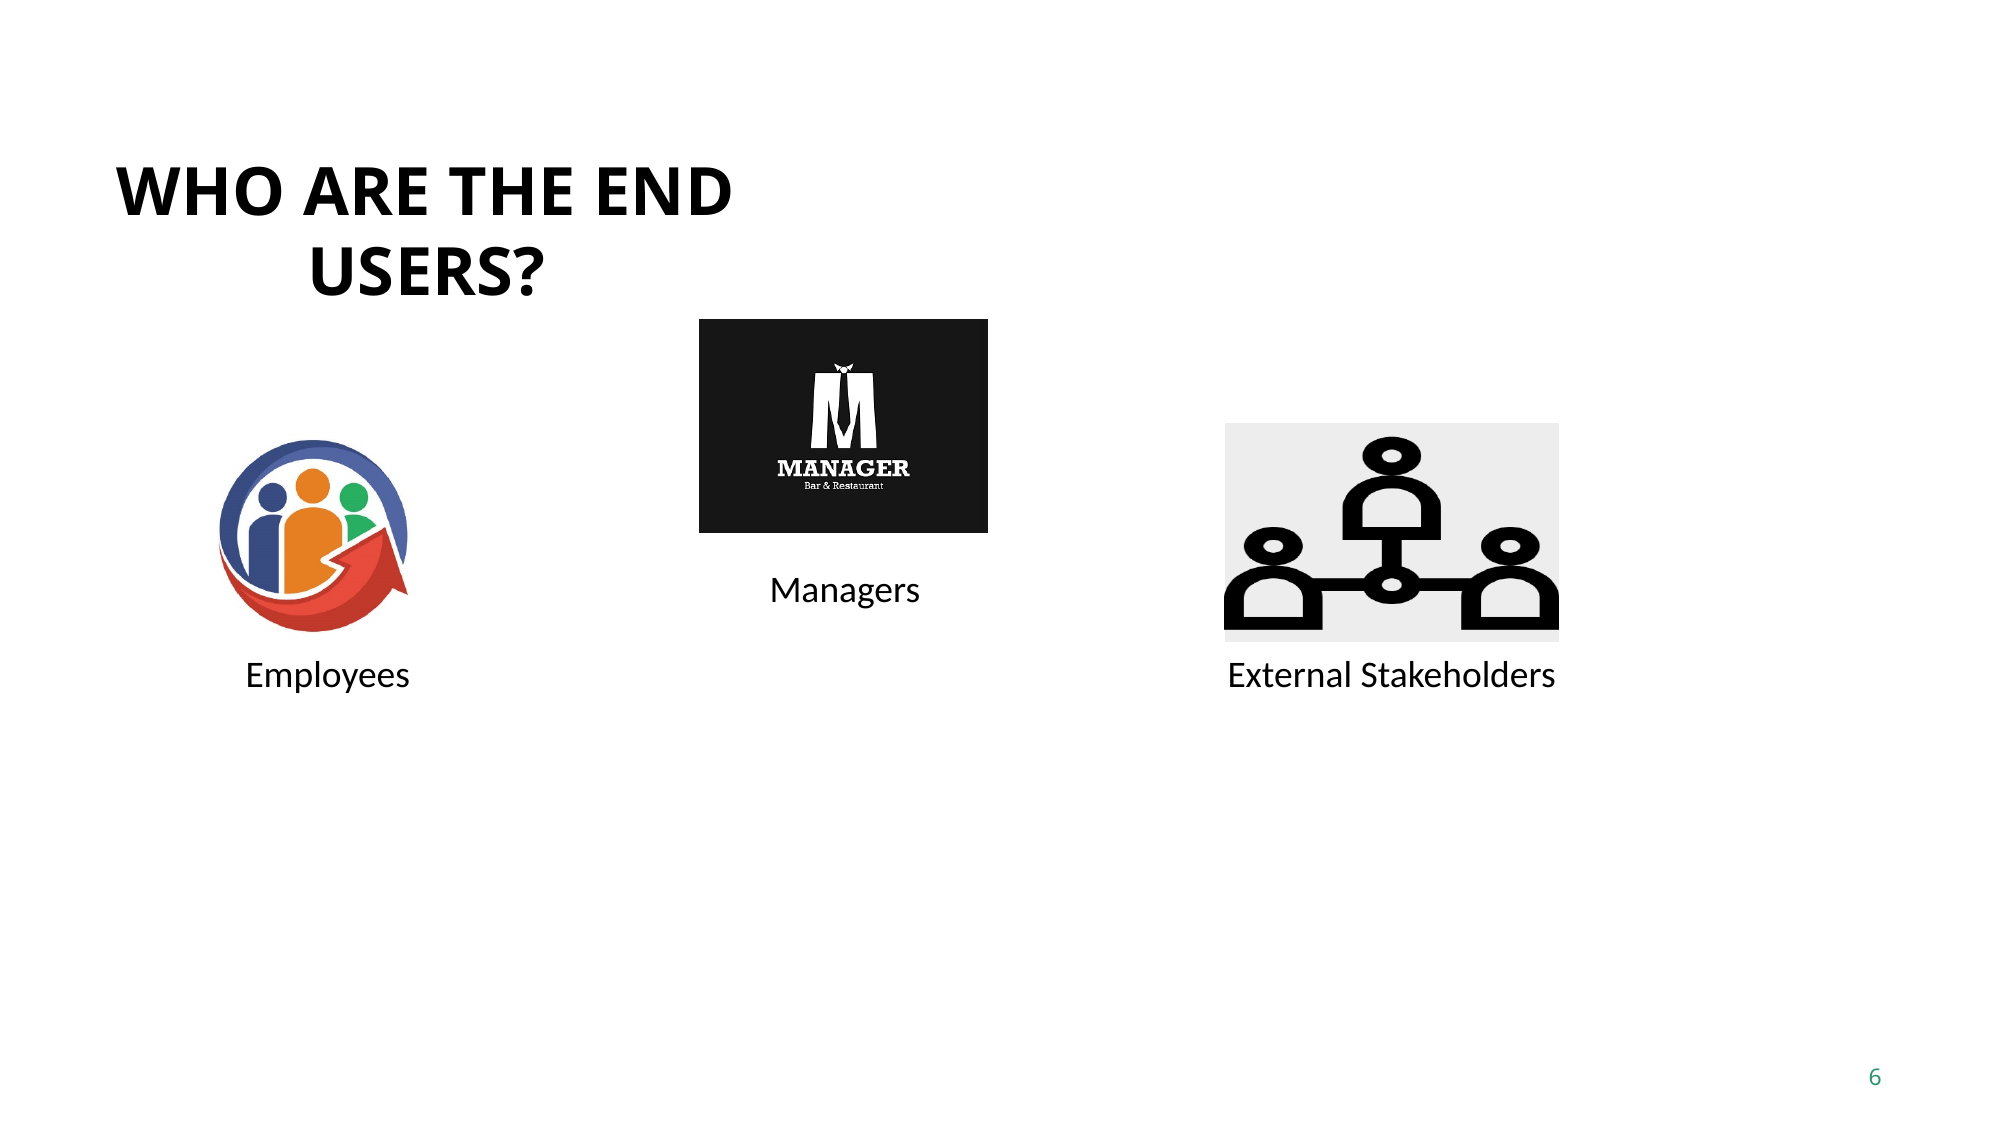

# WHO ARE THE END USERS?
Managers
Employees
External Stakeholders